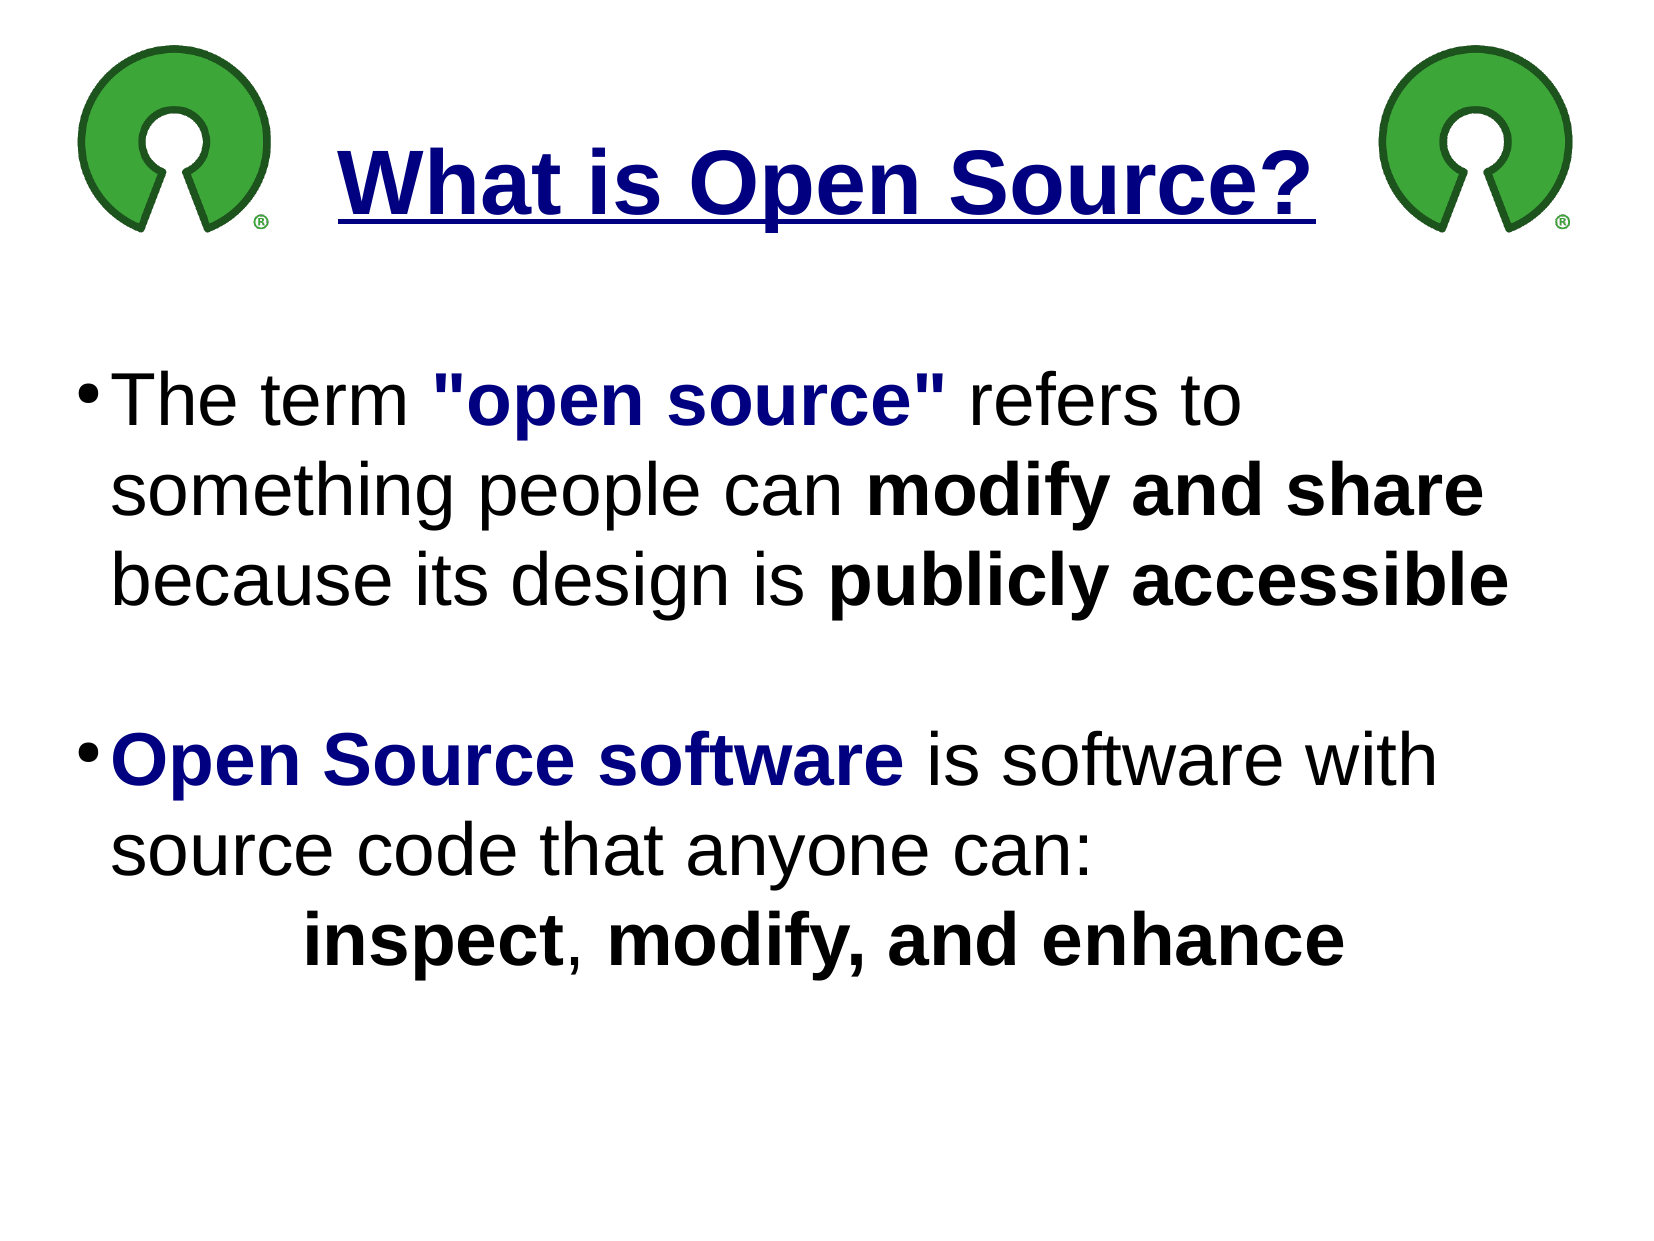

# What is Open Source?
The term "open source" refers to something people can modify and share because its design is publicly accessible
Open Source software is software with source code that anyone can:
inspect, modify, and enhance